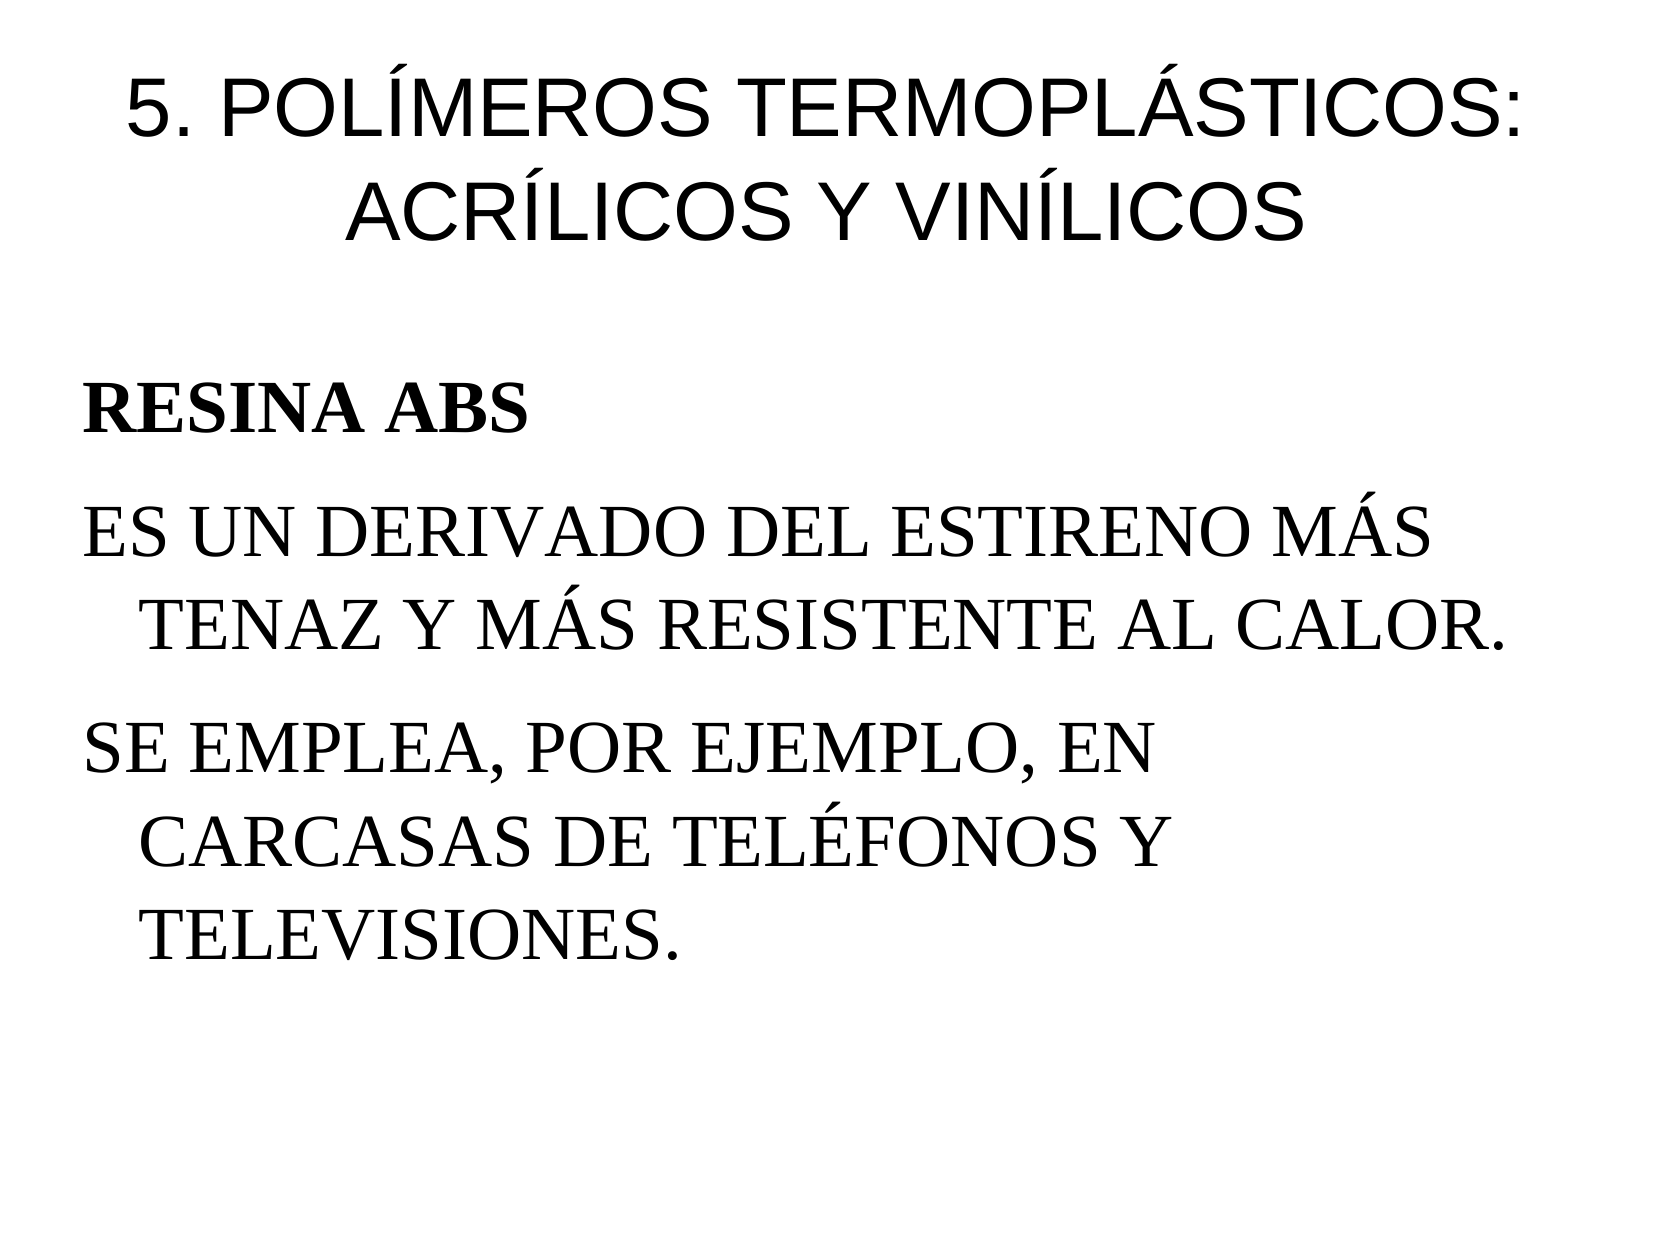

# 5. POLÍMEROS TERMOPLÁSTICOS: ACRÍLICOS Y VINÍLICOS
RESINA ABS
ES UN DERIVADO DEL ESTIRENO MÁS TENAZ Y MÁS RESISTENTE AL CALOR.
SE EMPLEA, POR EJEMPLO, EN CARCASAS DE TELÉFONOS Y TELEVISIONES.